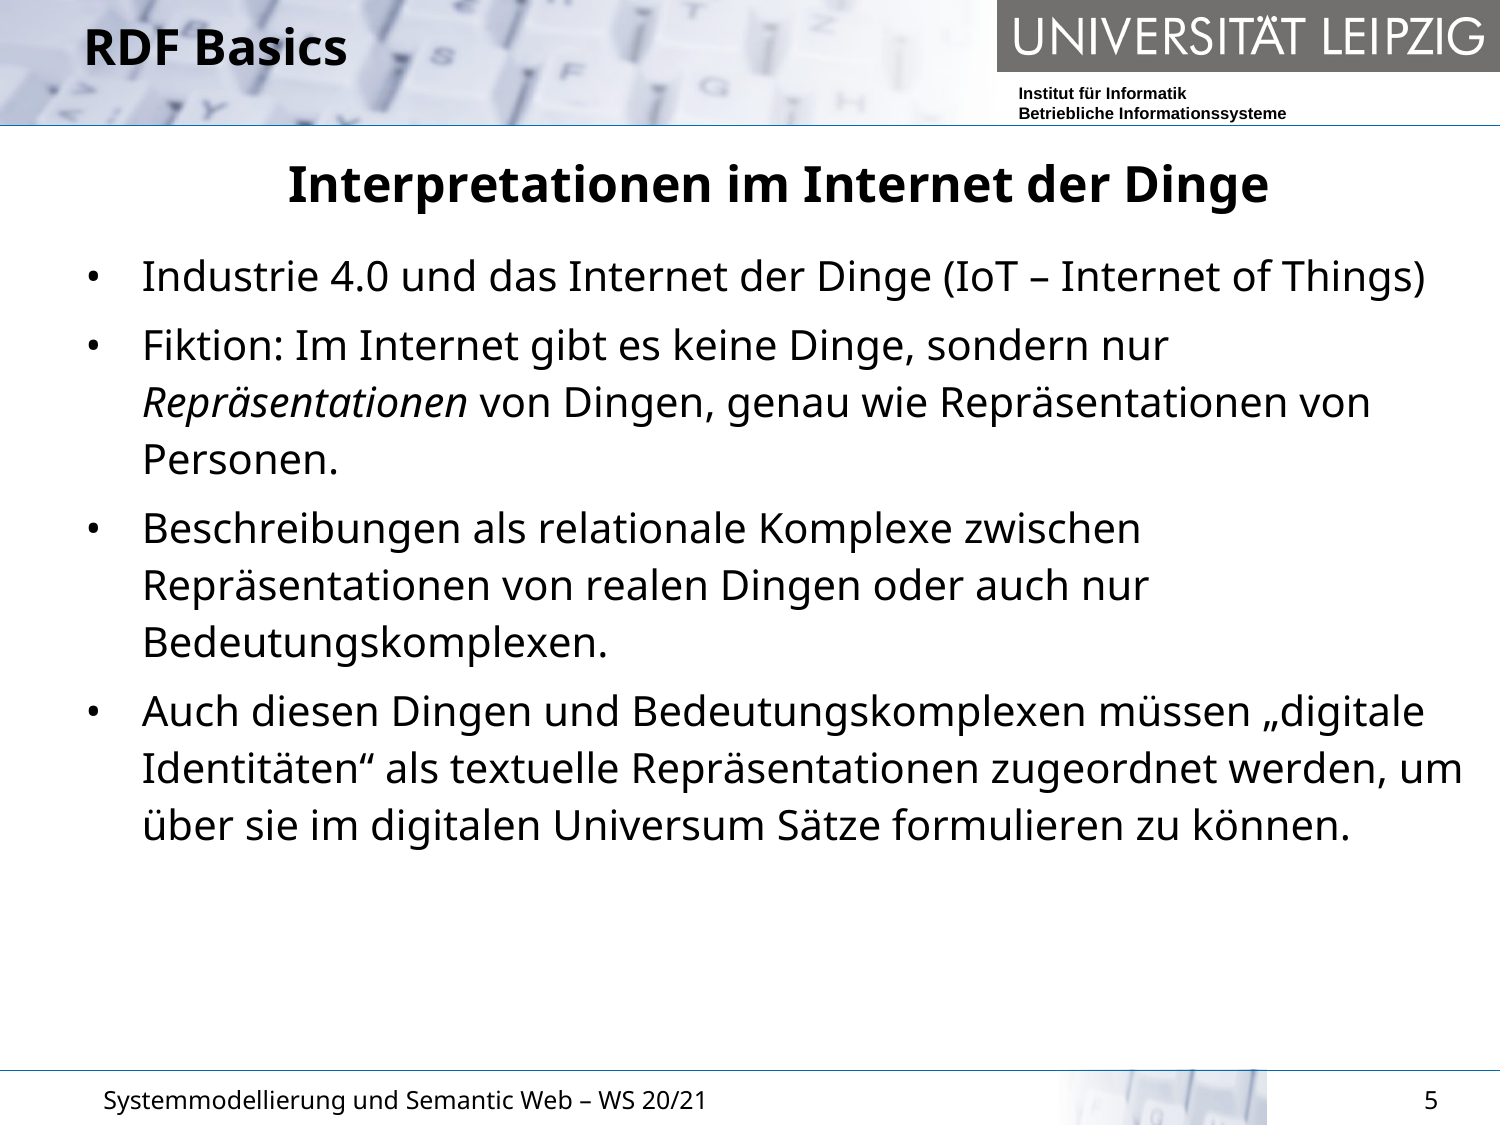

RDF Basics
# Interpretationen im Internet der Dinge
Industrie 4.0 und das Internet der Dinge (IoT – Internet of Things)
Fiktion: Im Internet gibt es keine Dinge, sondern nur Repräsentationen von Dingen, genau wie Repräsentationen von Personen.
Beschreibungen als relationale Komplexe zwischen Repräsentationen von realen Dingen oder auch nur Bedeutungskomplexen.
Auch diesen Dingen und Bedeutungskomplexen müssen „digitale Identitäten“ als textuelle Repräsentationen zugeordnet werden, um über sie im digitalen Universum Sätze formulieren zu können.
Systemmodellierung und Semantic Web – WS 20/21
5